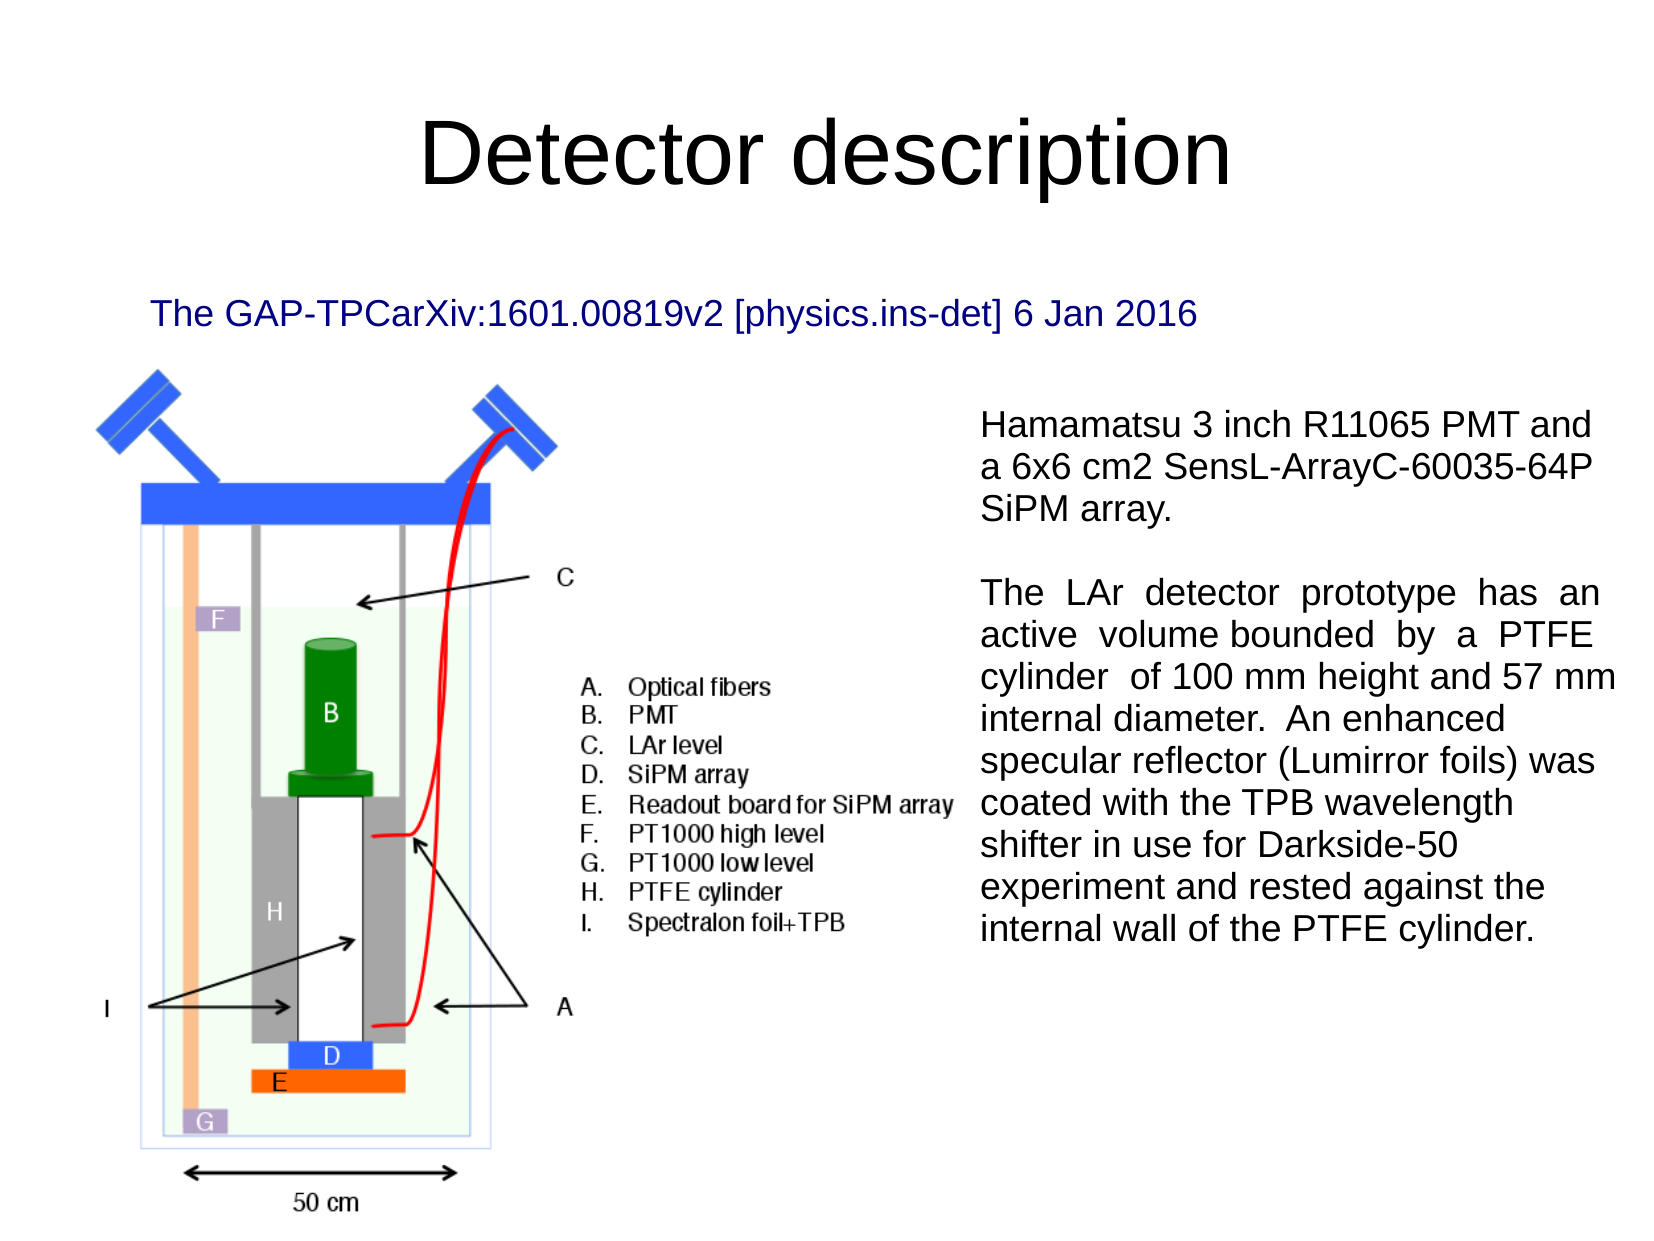

# Detector description
The GAP-TPCarXiv:1601.00819v2 [physics.ins-det] 6 Jan 2016
Hamamatsu 3 inch R11065 PMT and a 6x6 cm2 SensL-ArrayC-60035-64P SiPM array.
The LAr detector prototype has an active volume bounded by a PTFE cylinder of 100 mm height and 57 mm internal diameter. An enhanced specular reflector (Lumirror foils) was coated with the TPB wavelength shifter in use for Darkside-50 experiment and rested against the internal wall of the PTFE cylinder.